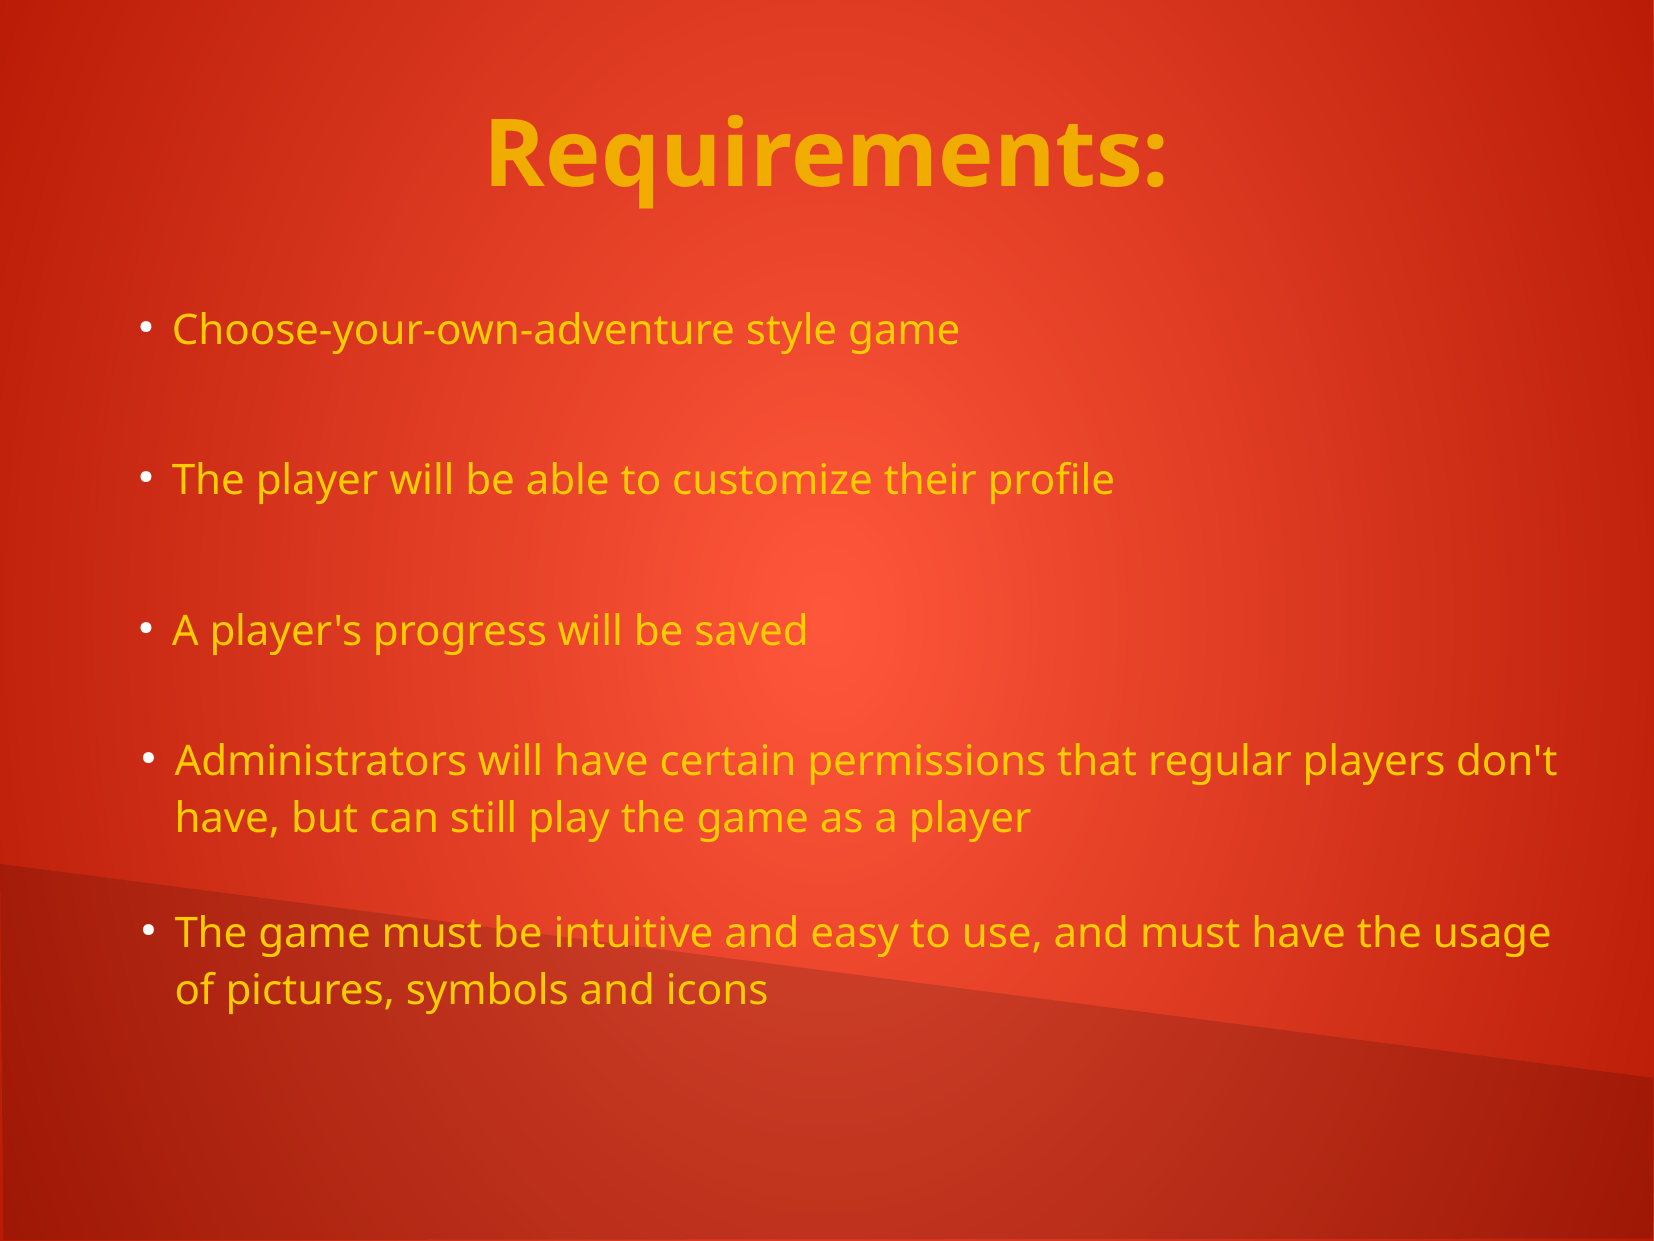

# Requirements:
Choose-your-own-adventure style game
The player will be able to customize their profile
A player's progress will be saved
Administrators will have certain permissions that regular players don't have, but can still play the game as a player
The game must be intuitive and easy to use, and must have the usage of pictures, symbols and icons